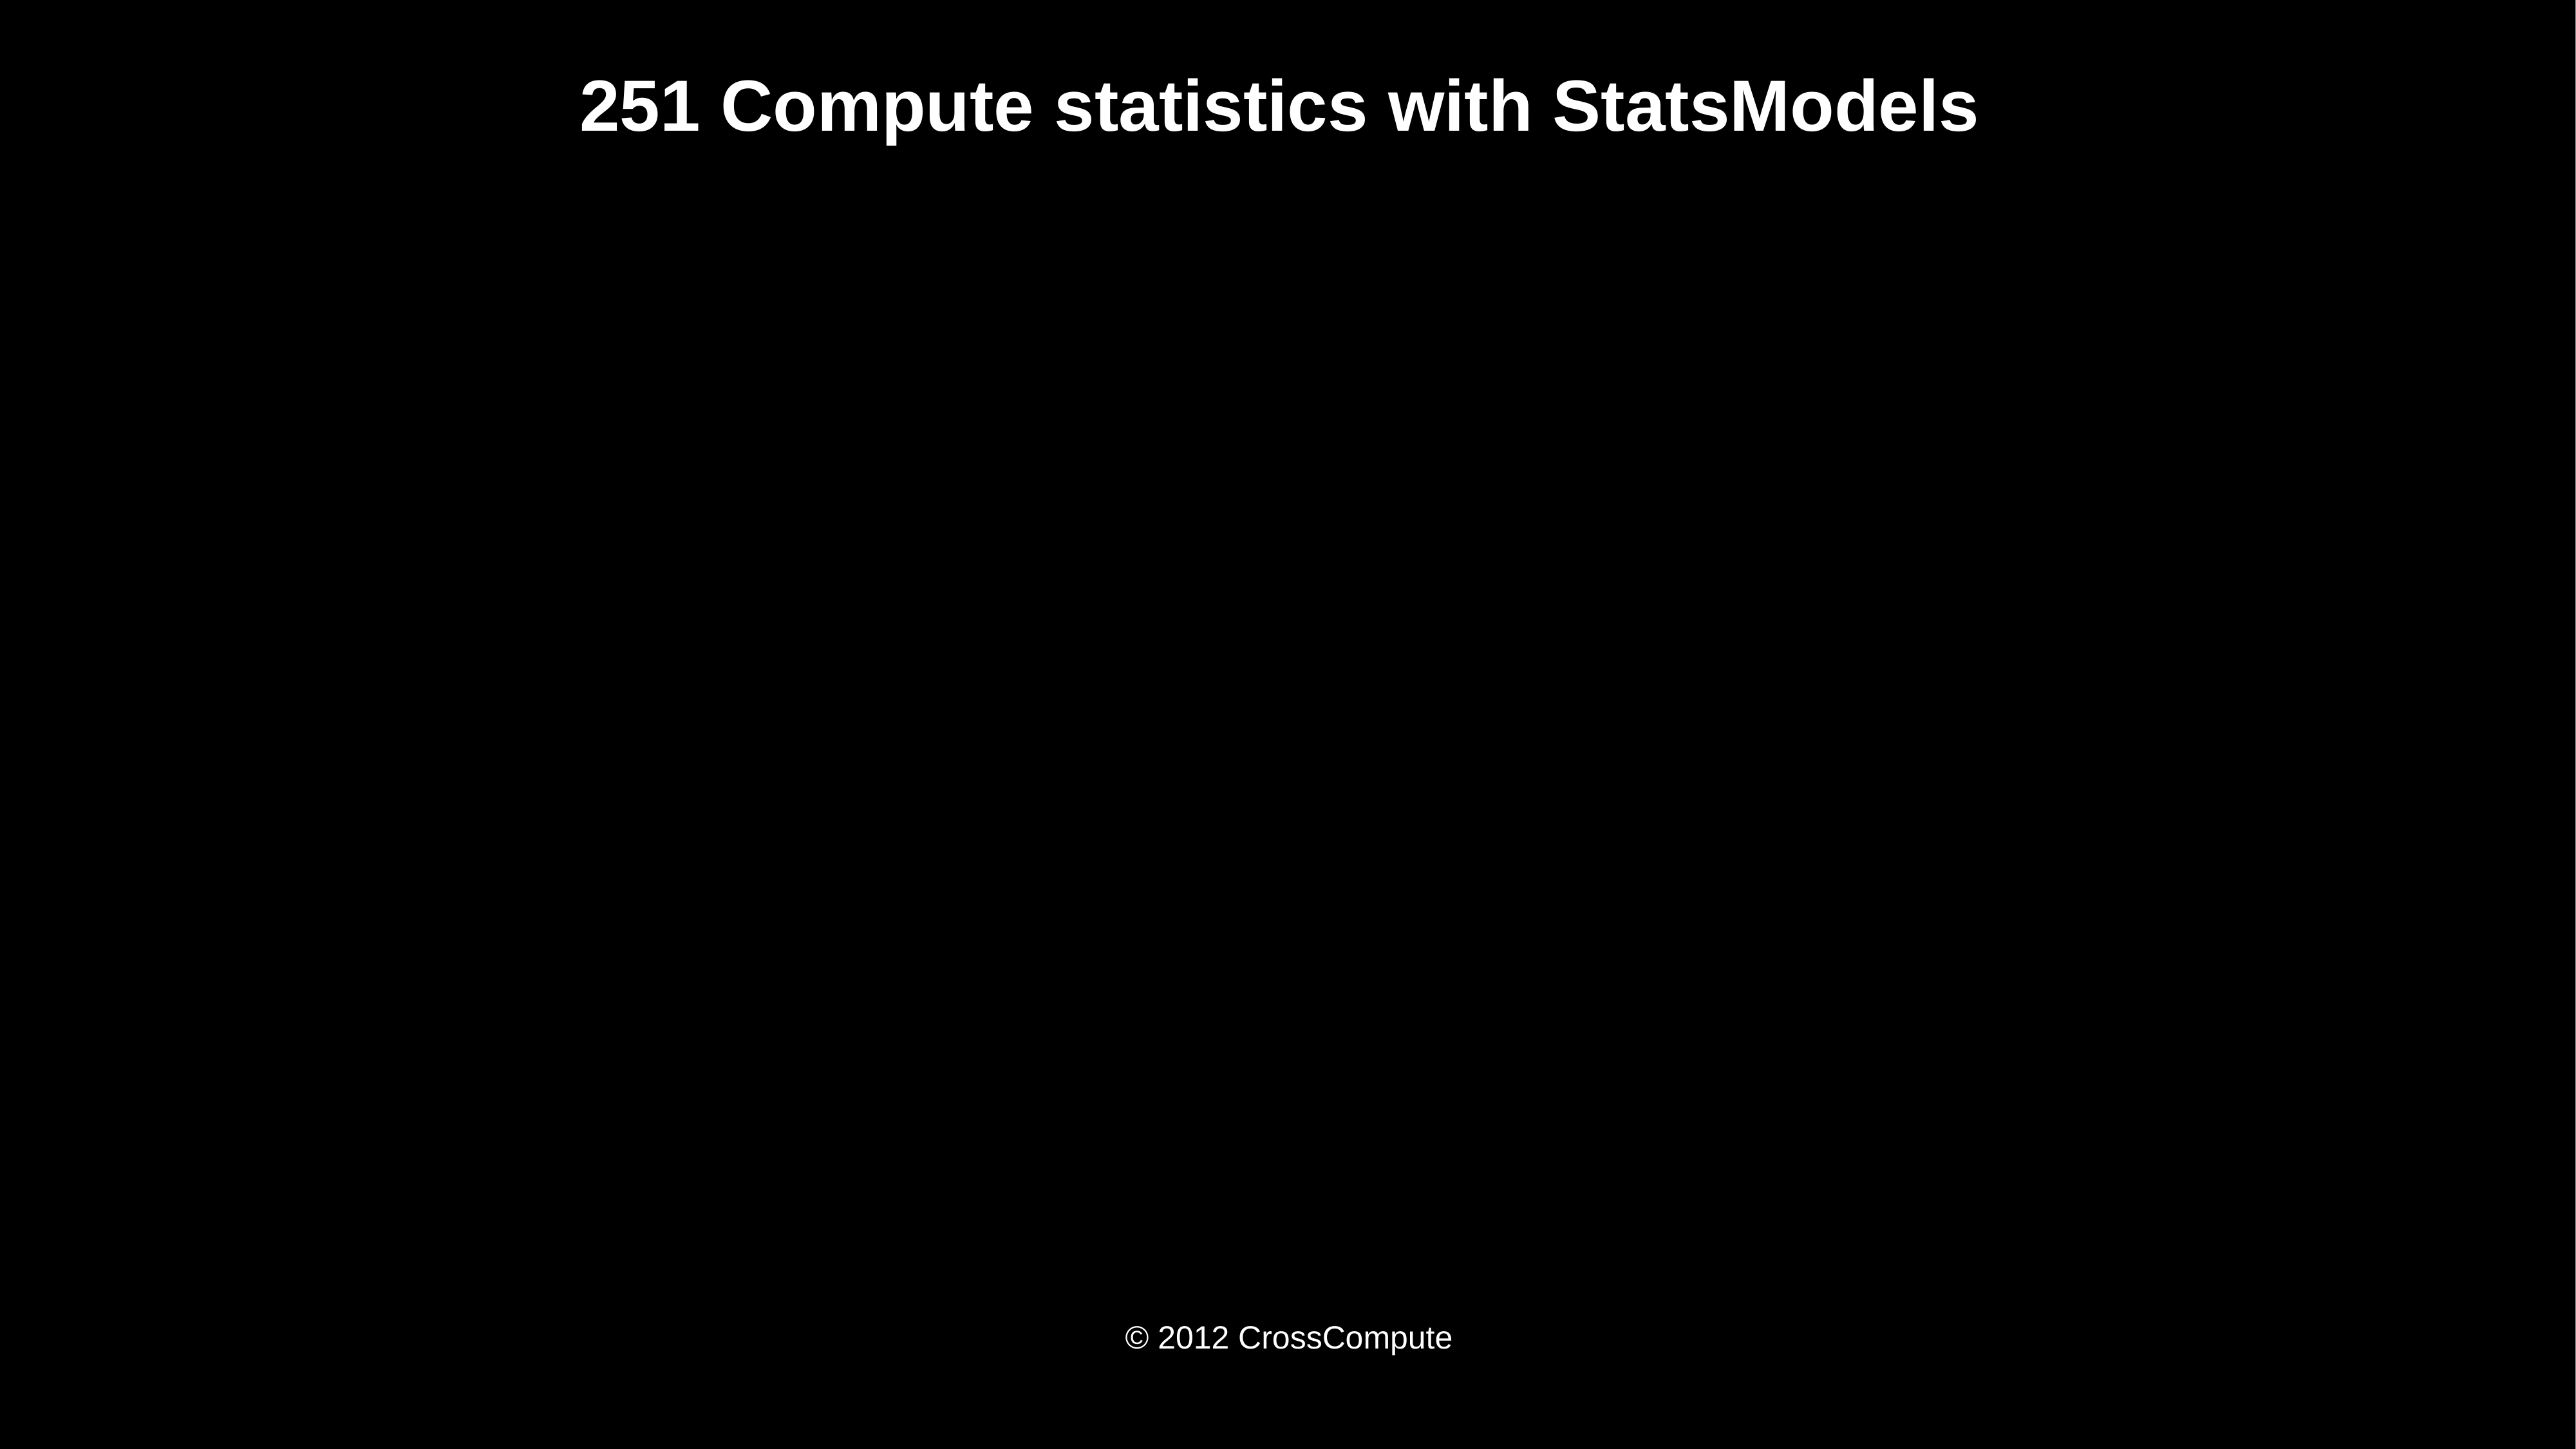

# 251 Compute statistics with StatsModels
© 2012 CrossCompute